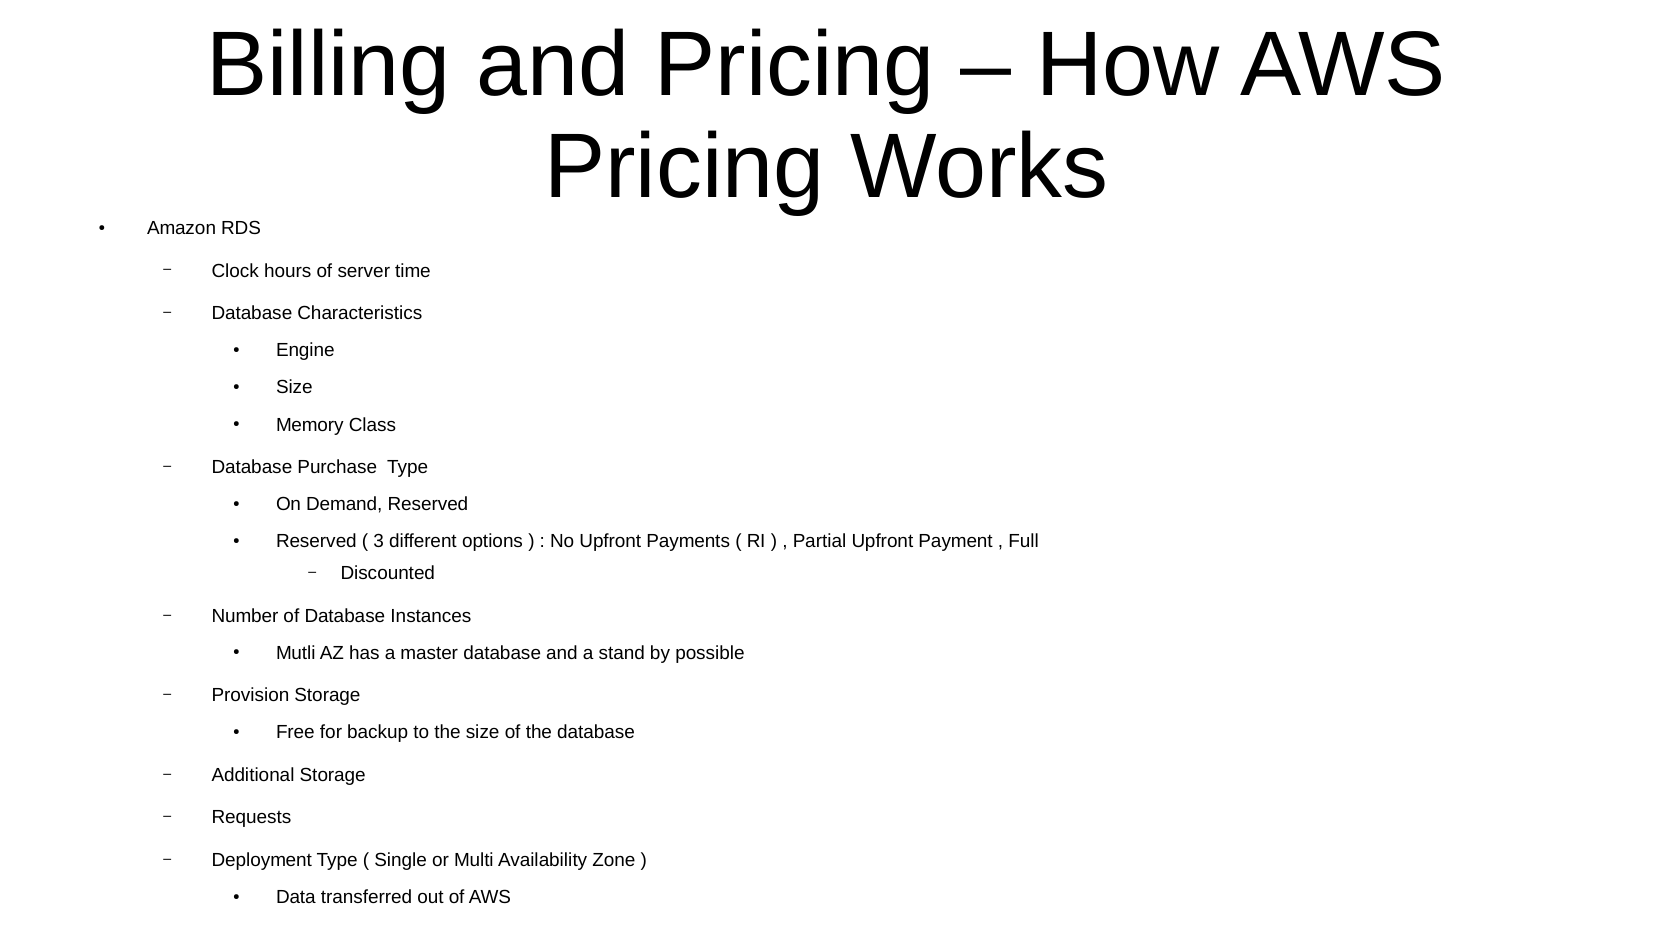

# Billing and Pricing – How AWS Pricing Works
Amazon RDS
Clock hours of server time
Database Characteristics
Engine
Size
Memory Class
Database Purchase Type
On Demand, Reserved
Reserved ( 3 different options ) : No Upfront Payments ( RI ) , Partial Upfront Payment , Full
Discounted
Number of Database Instances
Mutli AZ has a master database and a stand by possible
Provision Storage
Free for backup to the size of the database
Additional Storage
Requests
Deployment Type ( Single or Multi Availability Zone )
Data transferred out of AWS